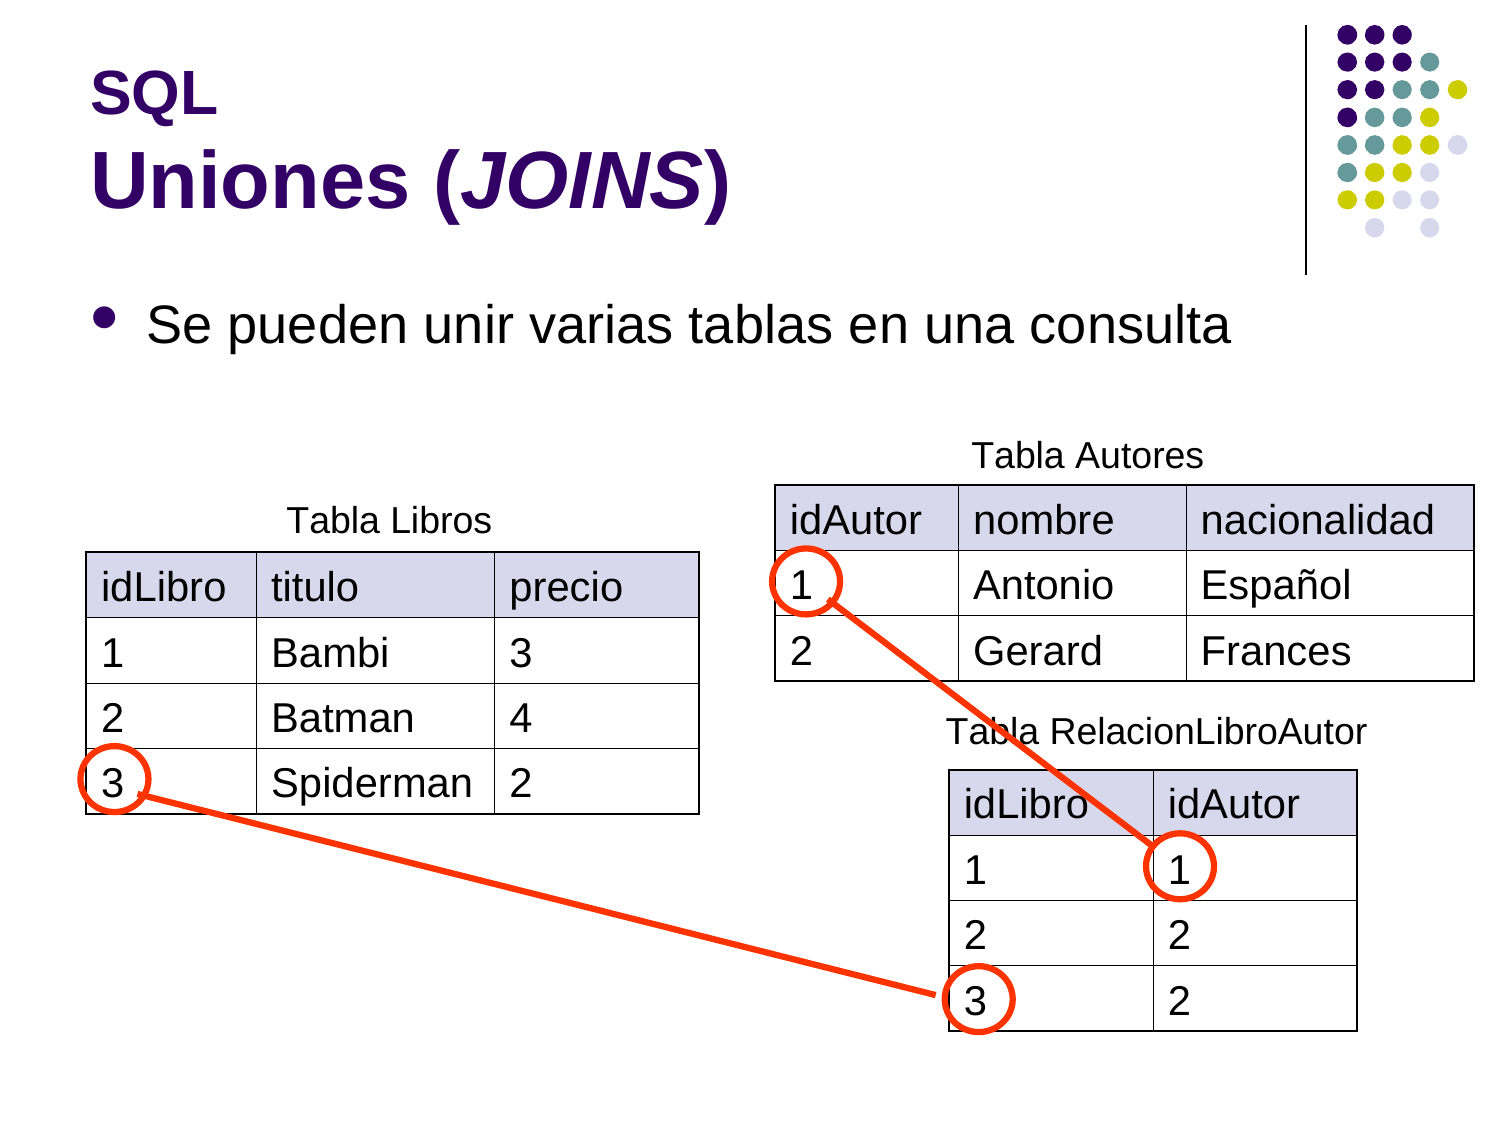

# SQL Uniones (JOINS)
Se pueden unir varias tablas en una consulta
Tabla Autores
| idAutor | nombre | nacionalidad |
| --- | --- | --- |
| 1 | Antonio | Español |
| 2 | Gerard | Frances |
Tabla Libros
| idLibro | titulo | precio |
| --- | --- | --- |
| 1 | Bambi | 3 |
| 2 | Batman | 4 |
| 3 | Spiderman | 2 |
Tabla RelacionLibroAutor
| idLibro | idAutor |
| --- | --- |
| 1 | 1 |
| 2 | 2 |
| 3 | 2 |